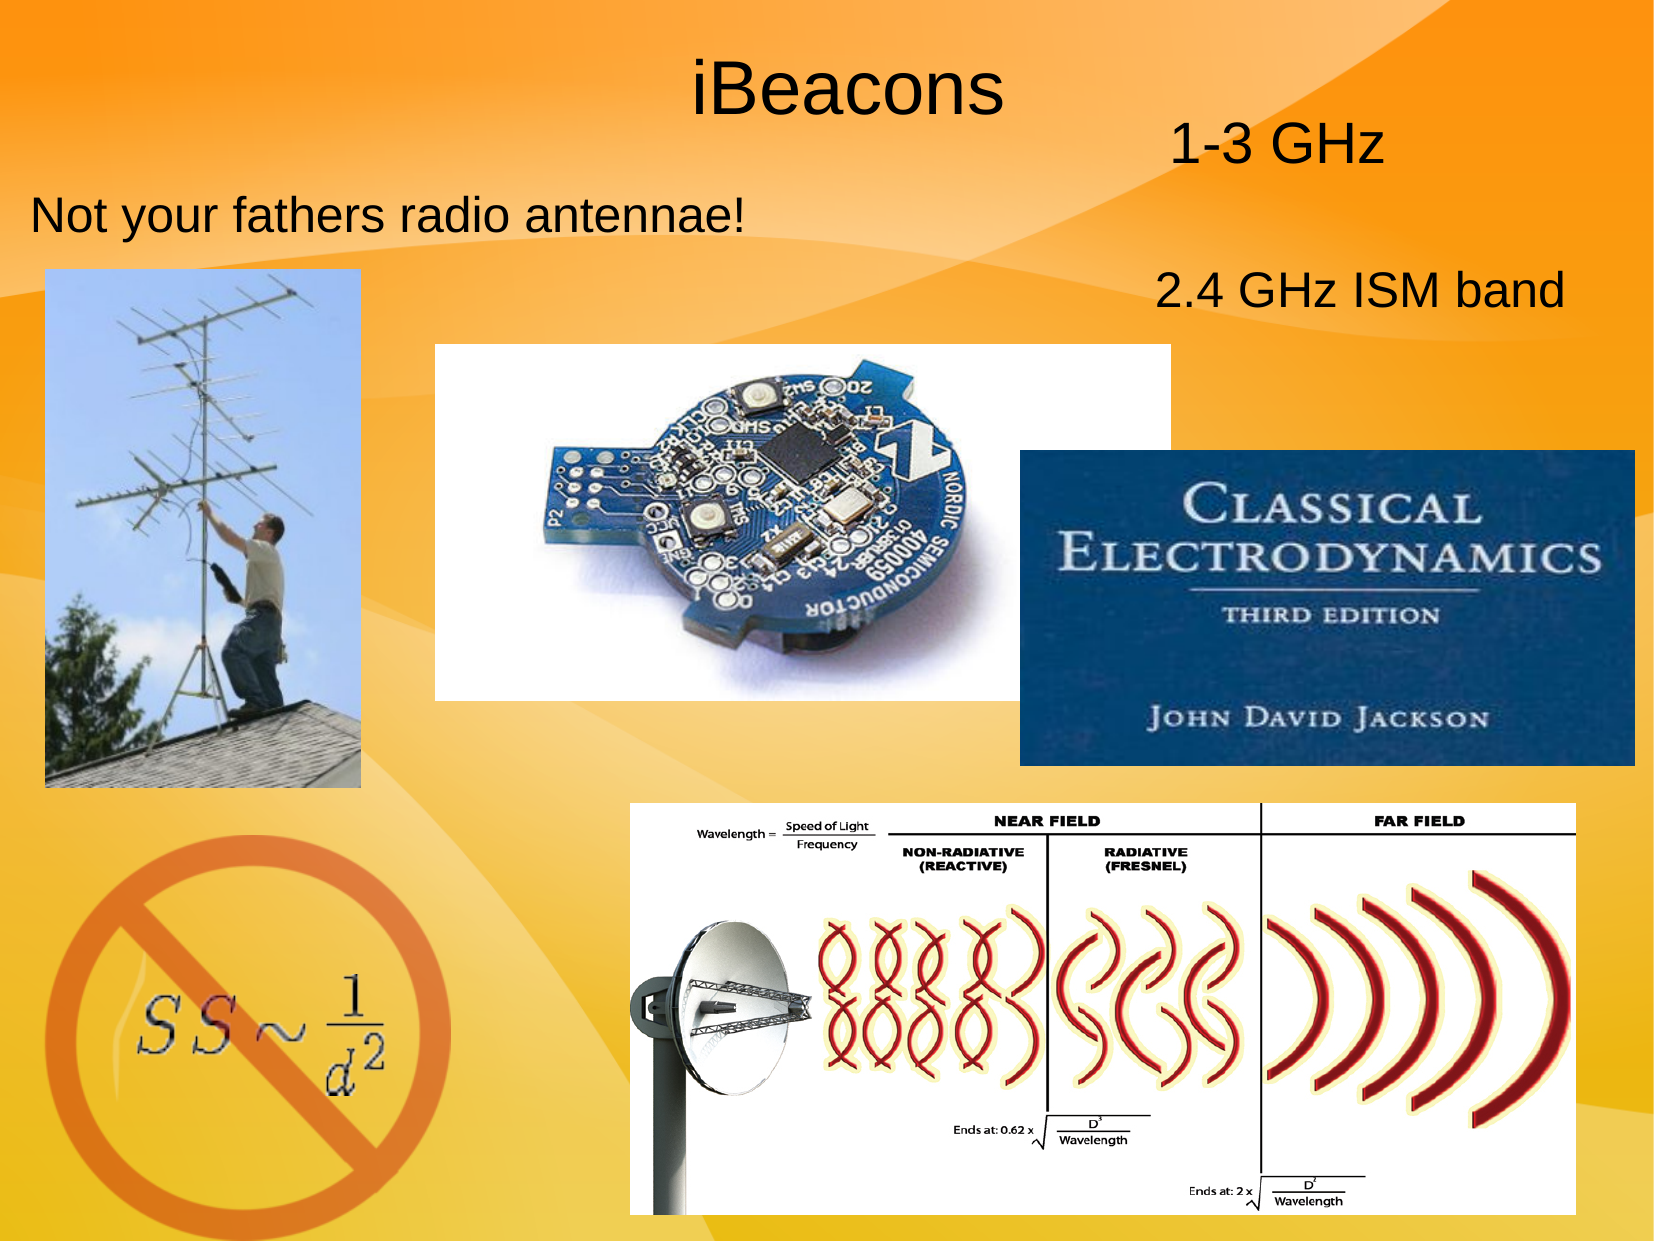

# iBeacons
1-3 GHz
Not your fathers radio antennae!
2.4 GHz ISM band